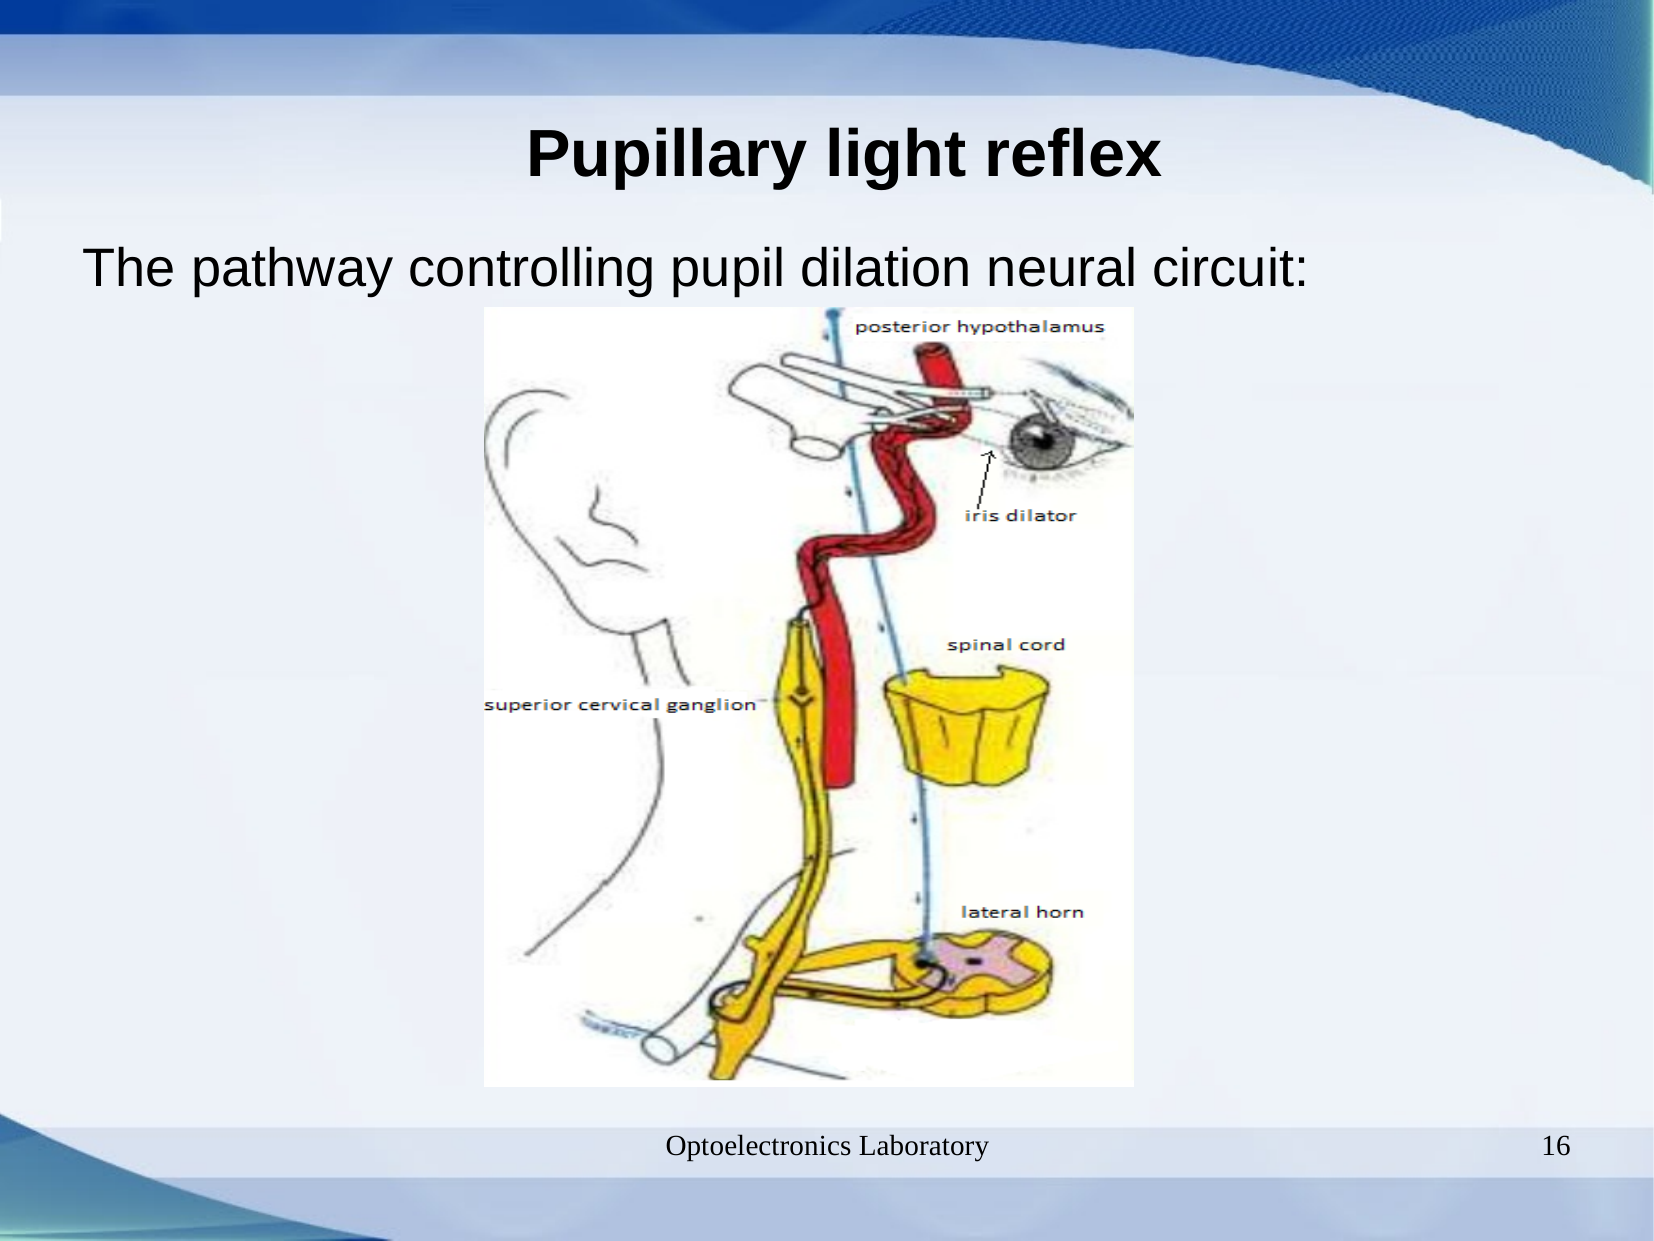

# Pupillary light reflex
The pathway controlling pupil dilation neural circuit:
Optoelectronics Laboratory
16